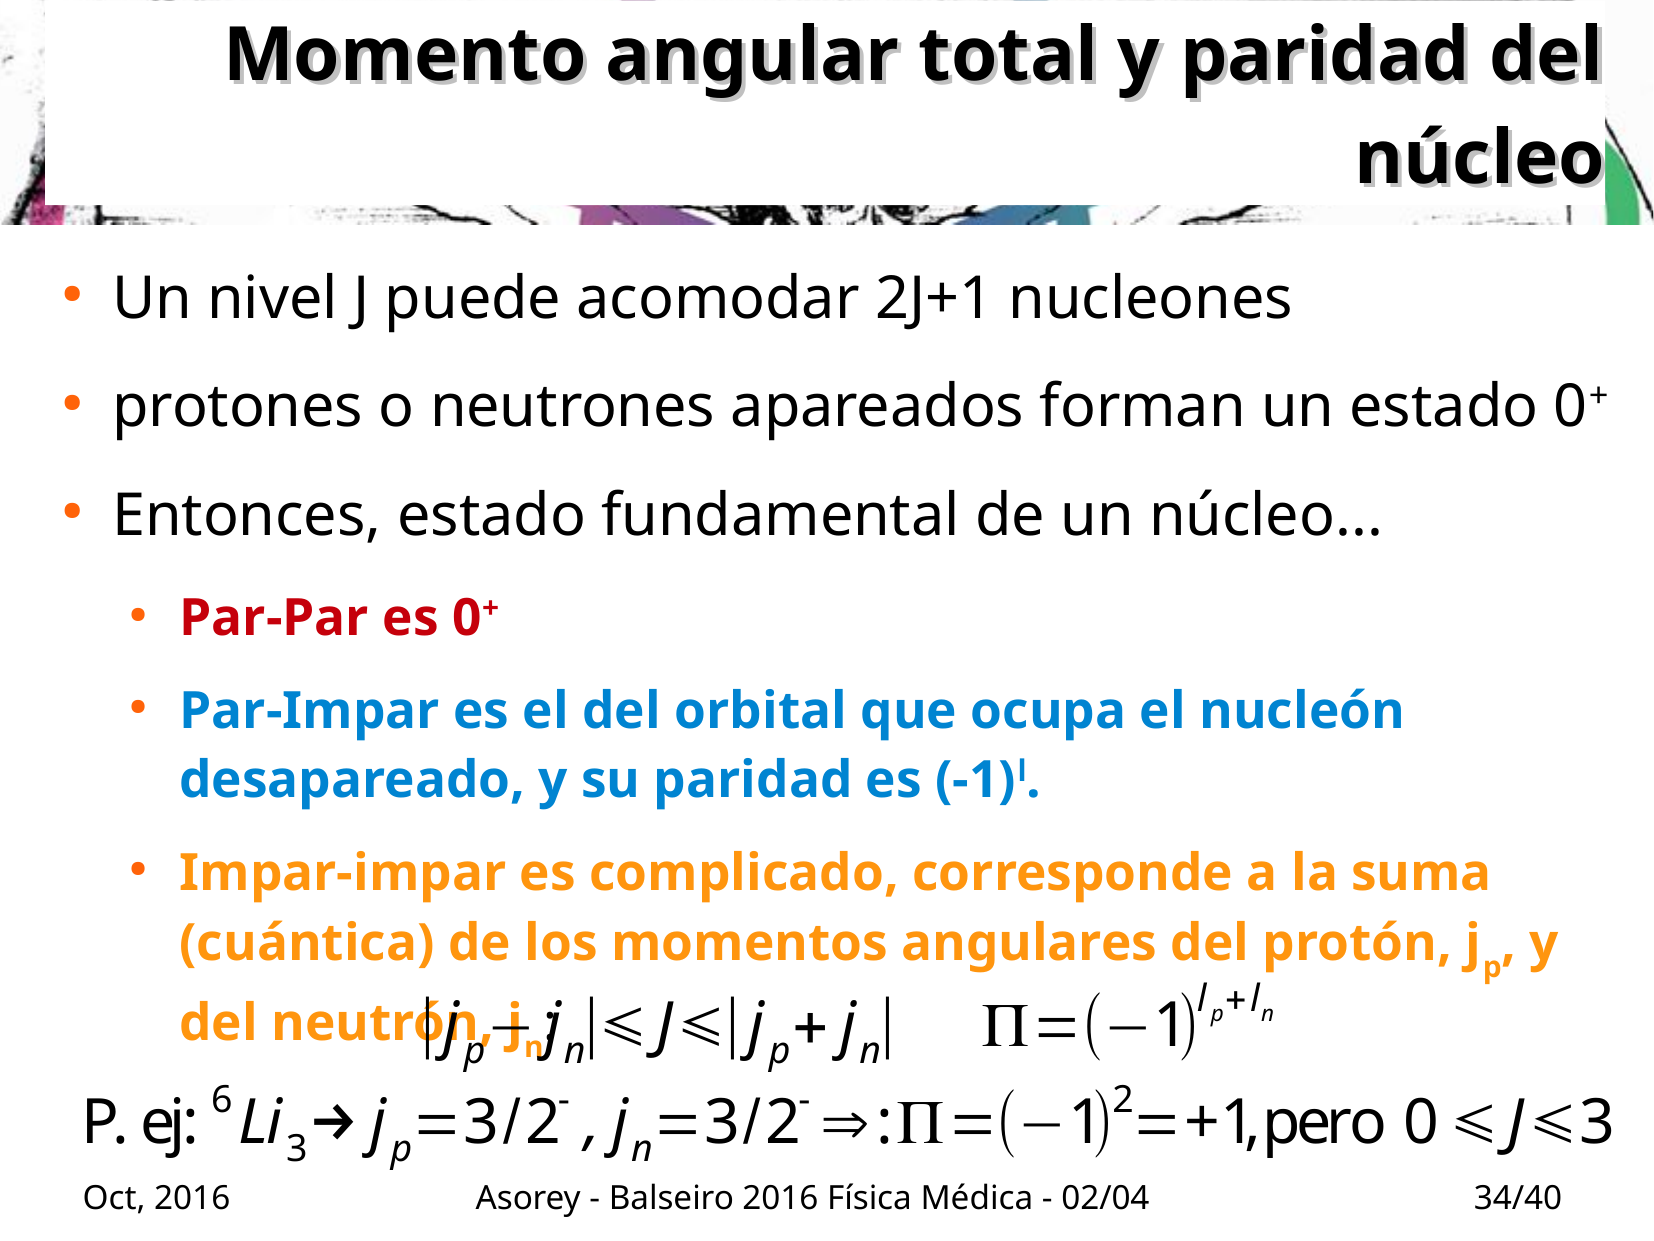

Momento angular total y paridad del núcleo
# Un nivel J puede acomodar 2J+1 nucleones
protones o neutrones apareados forman un estado 0+
Entonces, estado fundamental de un núcleo...
Par-Par es 0+
Par-Impar es el del orbital que ocupa el nucleón desapareado, y su paridad es (-1)l.
Impar-impar es complicado, corresponde a la suma (cuántica) de los momentos angulares del protón, jp, y del neutrón, jn:
Oct, 2016
Asorey - Balseiro 2016 Física Médica - 02/04
34